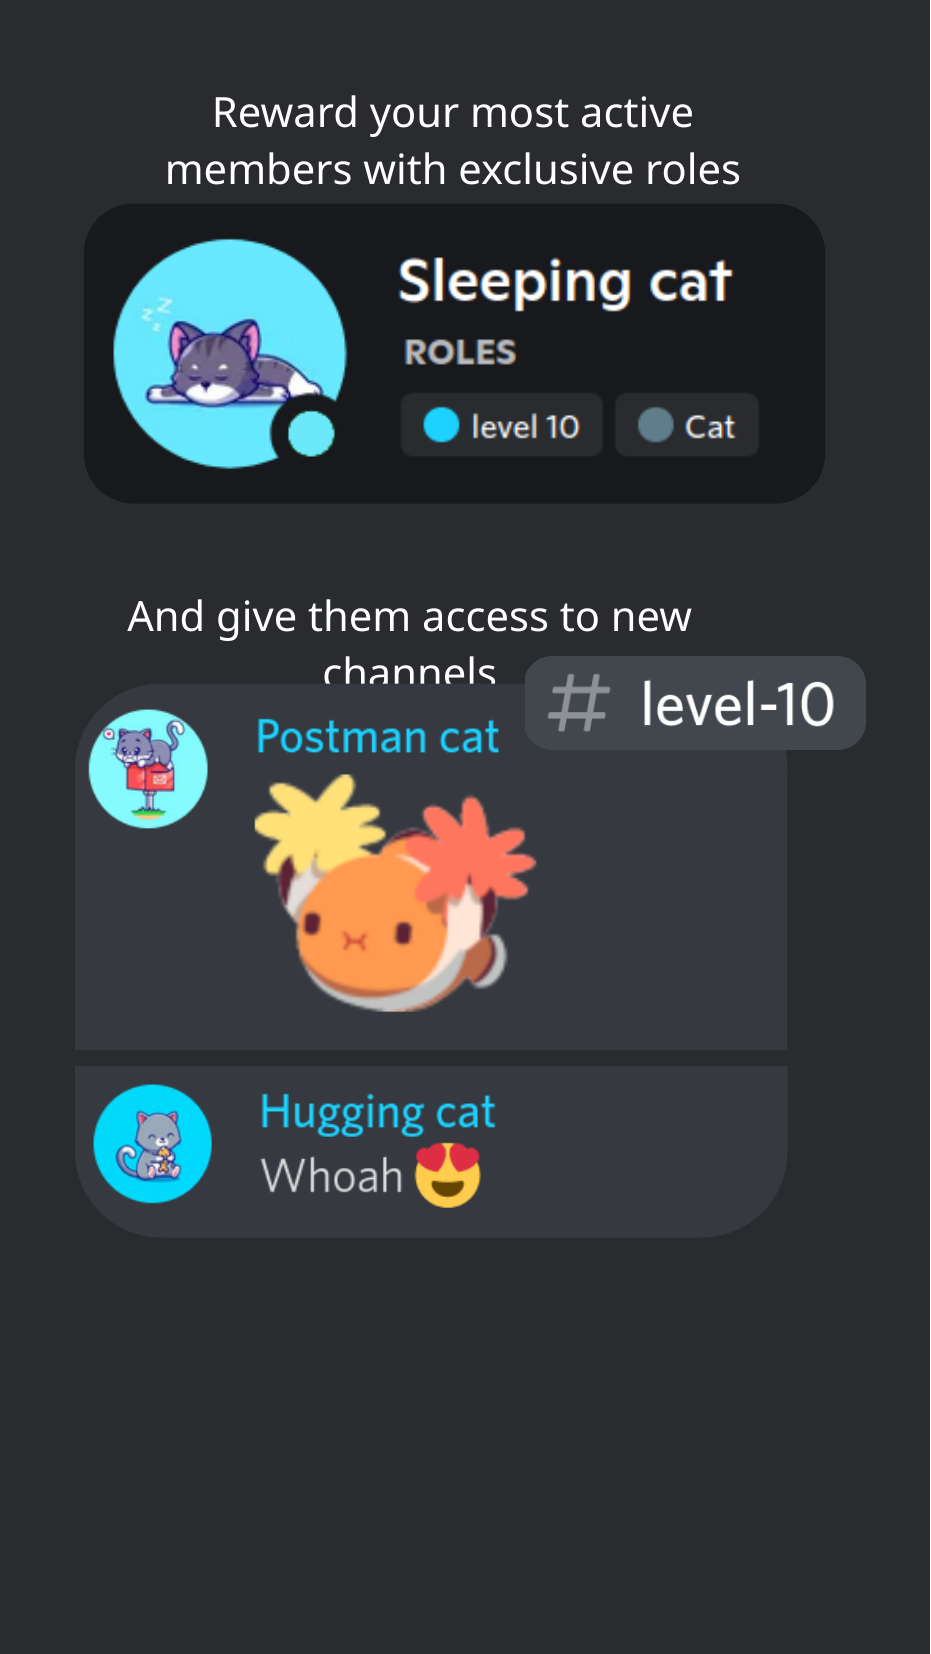

Reward your most active members with exclusive roles
And give them access to new channels